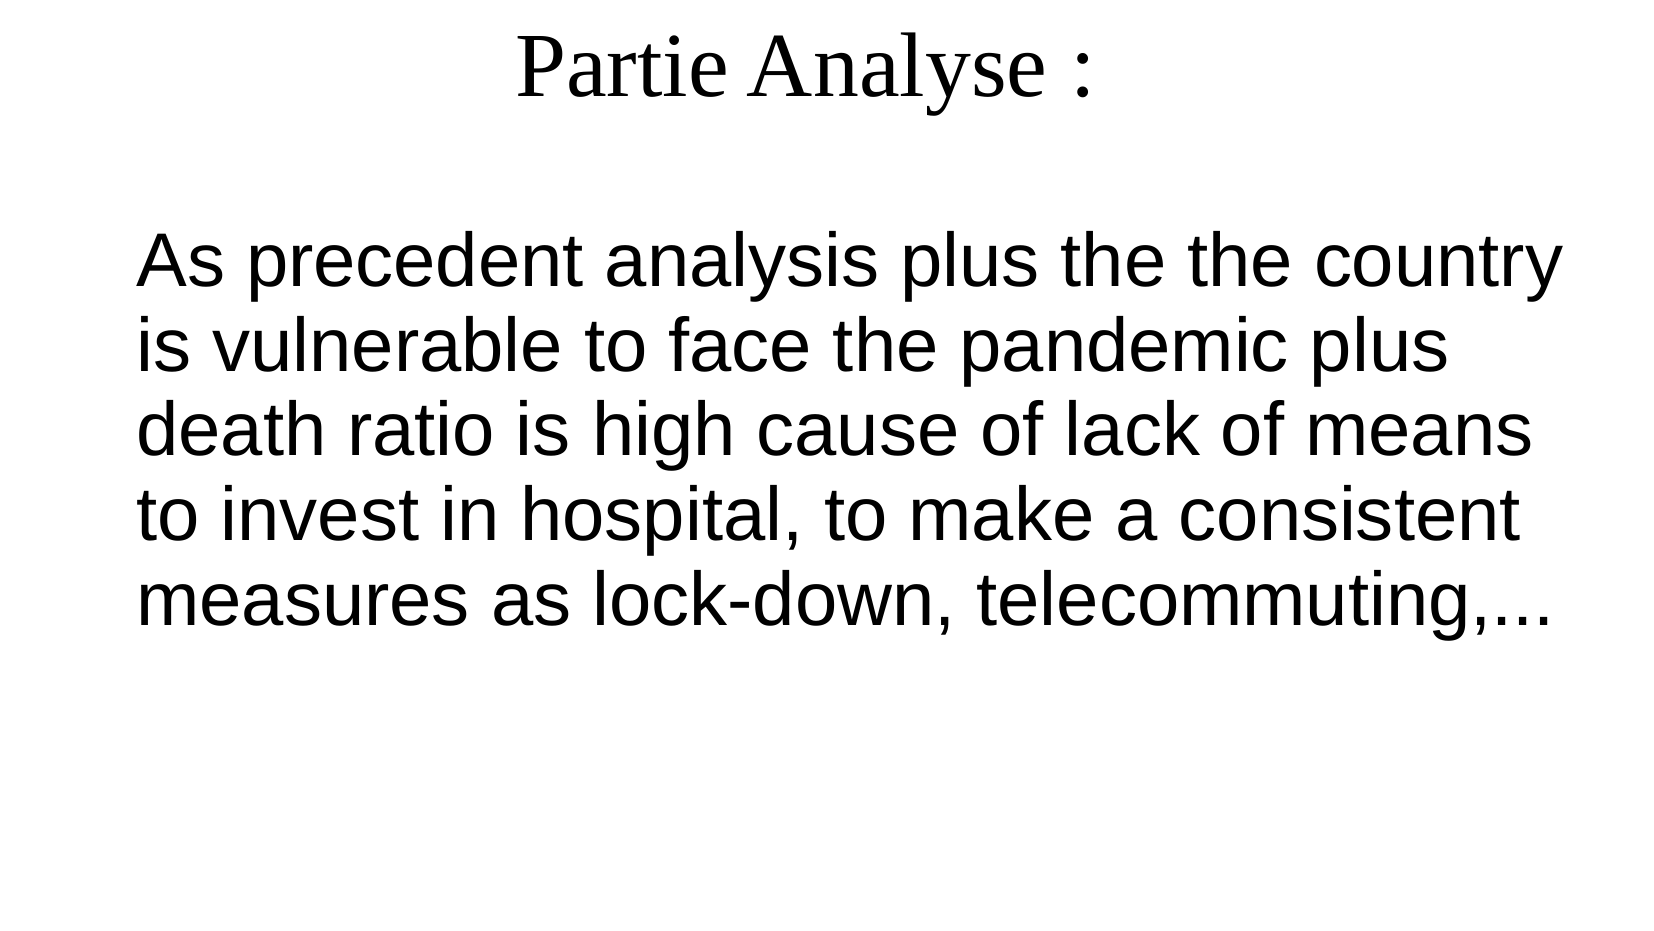

# Partie Analyse :
As precedent analysis plus the the country is vulnerable to face the pandemic plus death ratio is high cause of lack of means to invest in hospital, to make a consistent measures as lock-down, telecommuting,...